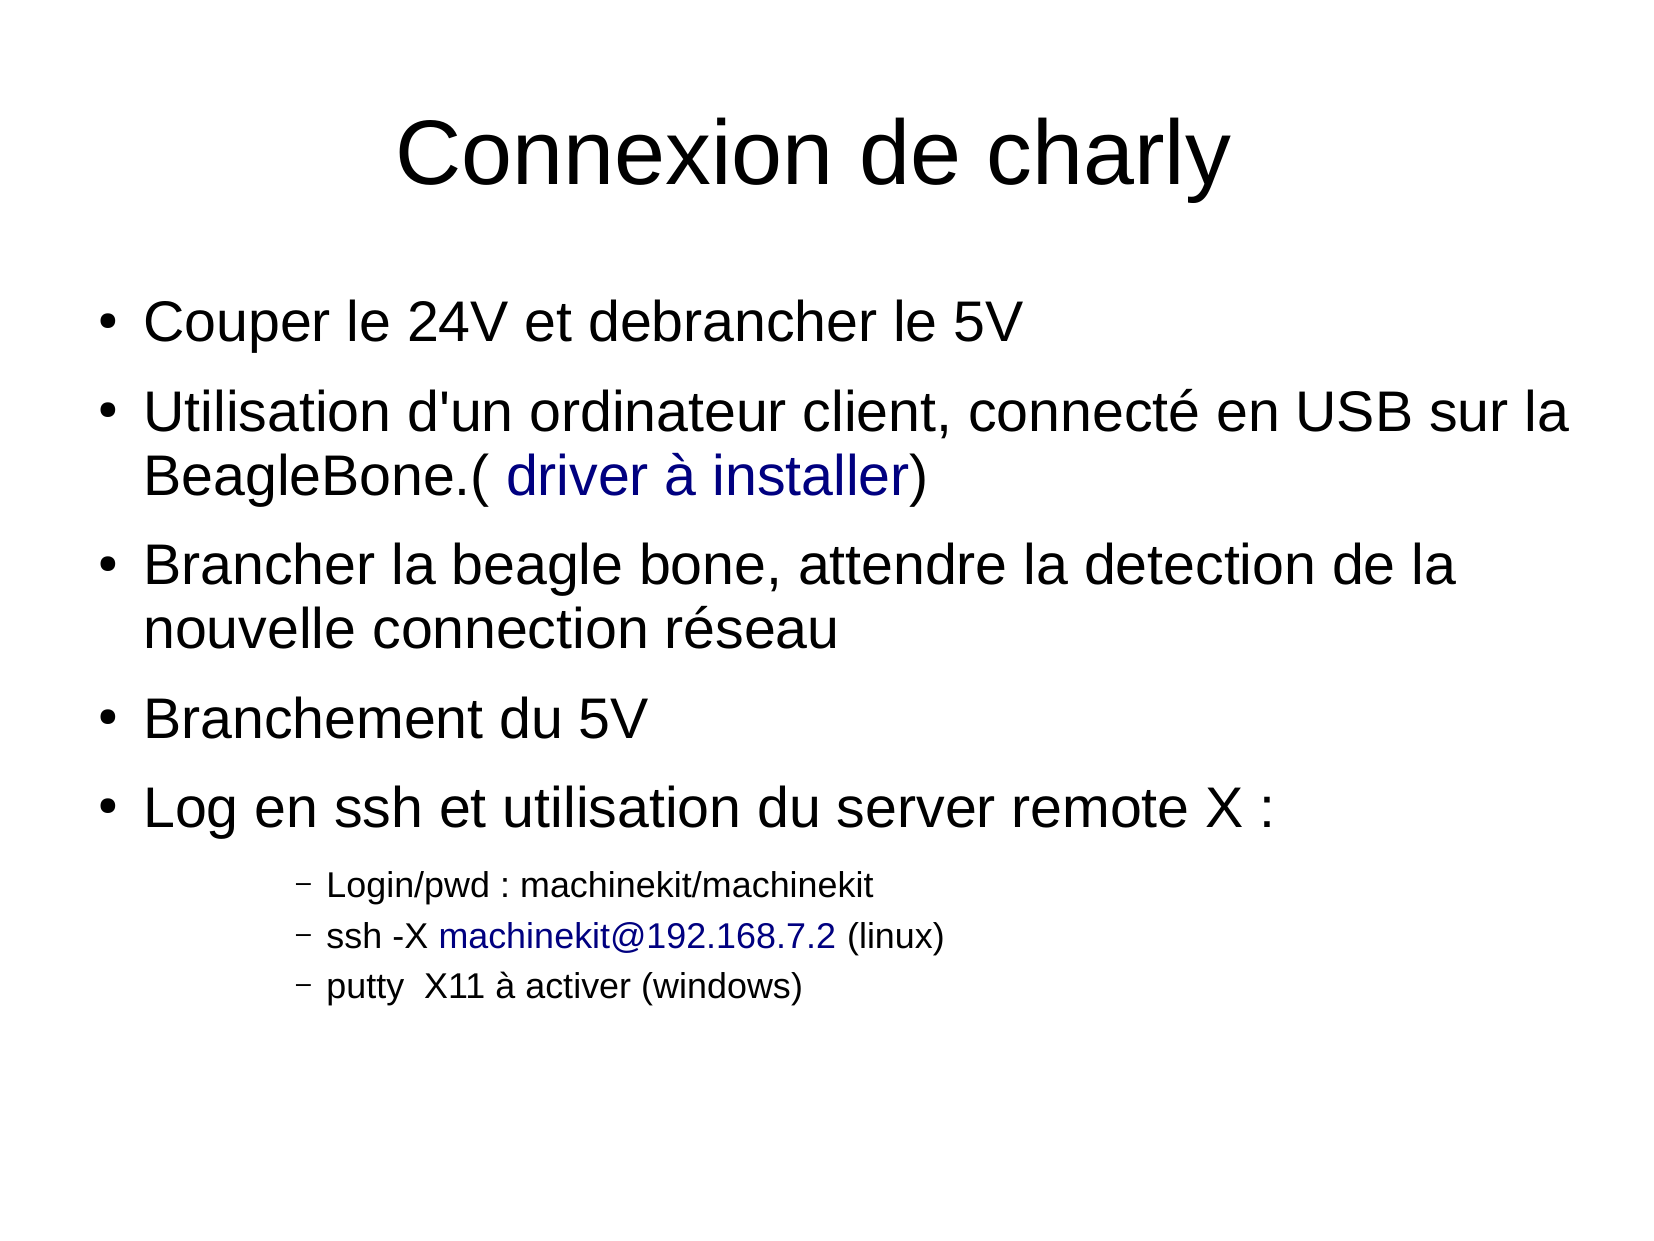

# Connexion de charly
Couper le 24V et debrancher le 5V
Utilisation d'un ordinateur client, connecté en USB sur la BeagleBone.( driver à installer)
Brancher la beagle bone, attendre la detection de la nouvelle connection réseau
Branchement du 5V
Log en ssh et utilisation du server remote X :
Login/pwd : machinekit/machinekit
ssh -X machinekit@192.168.7.2 (linux)
putty X11 à activer (windows)